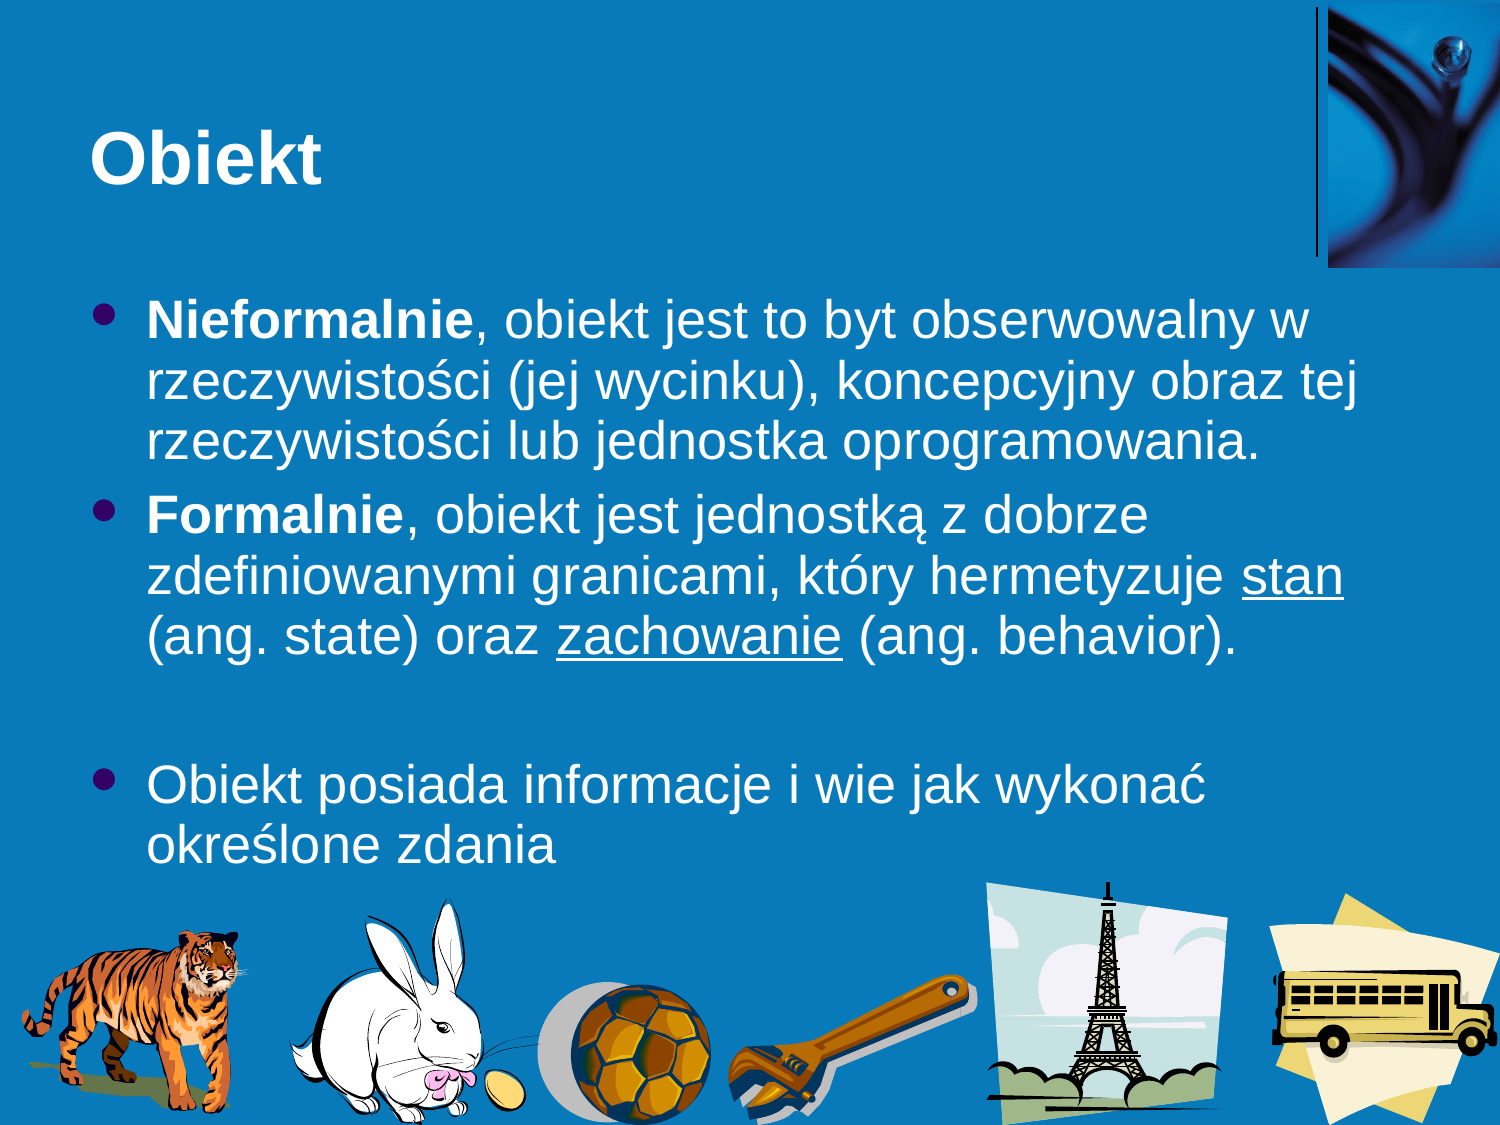

# Obiekt
Nieformalnie, obiekt jest to byt obserwowalny w rzeczywistości (jej wycinku), koncepcyjny obraz tej rzeczywistości lub jednostka oprogramowania.
Formalnie, obiekt jest jednostką z dobrze zdefiniowanymi granicami, który hermetyzuje stan (ang. state) oraz zachowanie (ang. behavior).
Obiekt posiada informacje i wie jak wykonać określone zdania
18